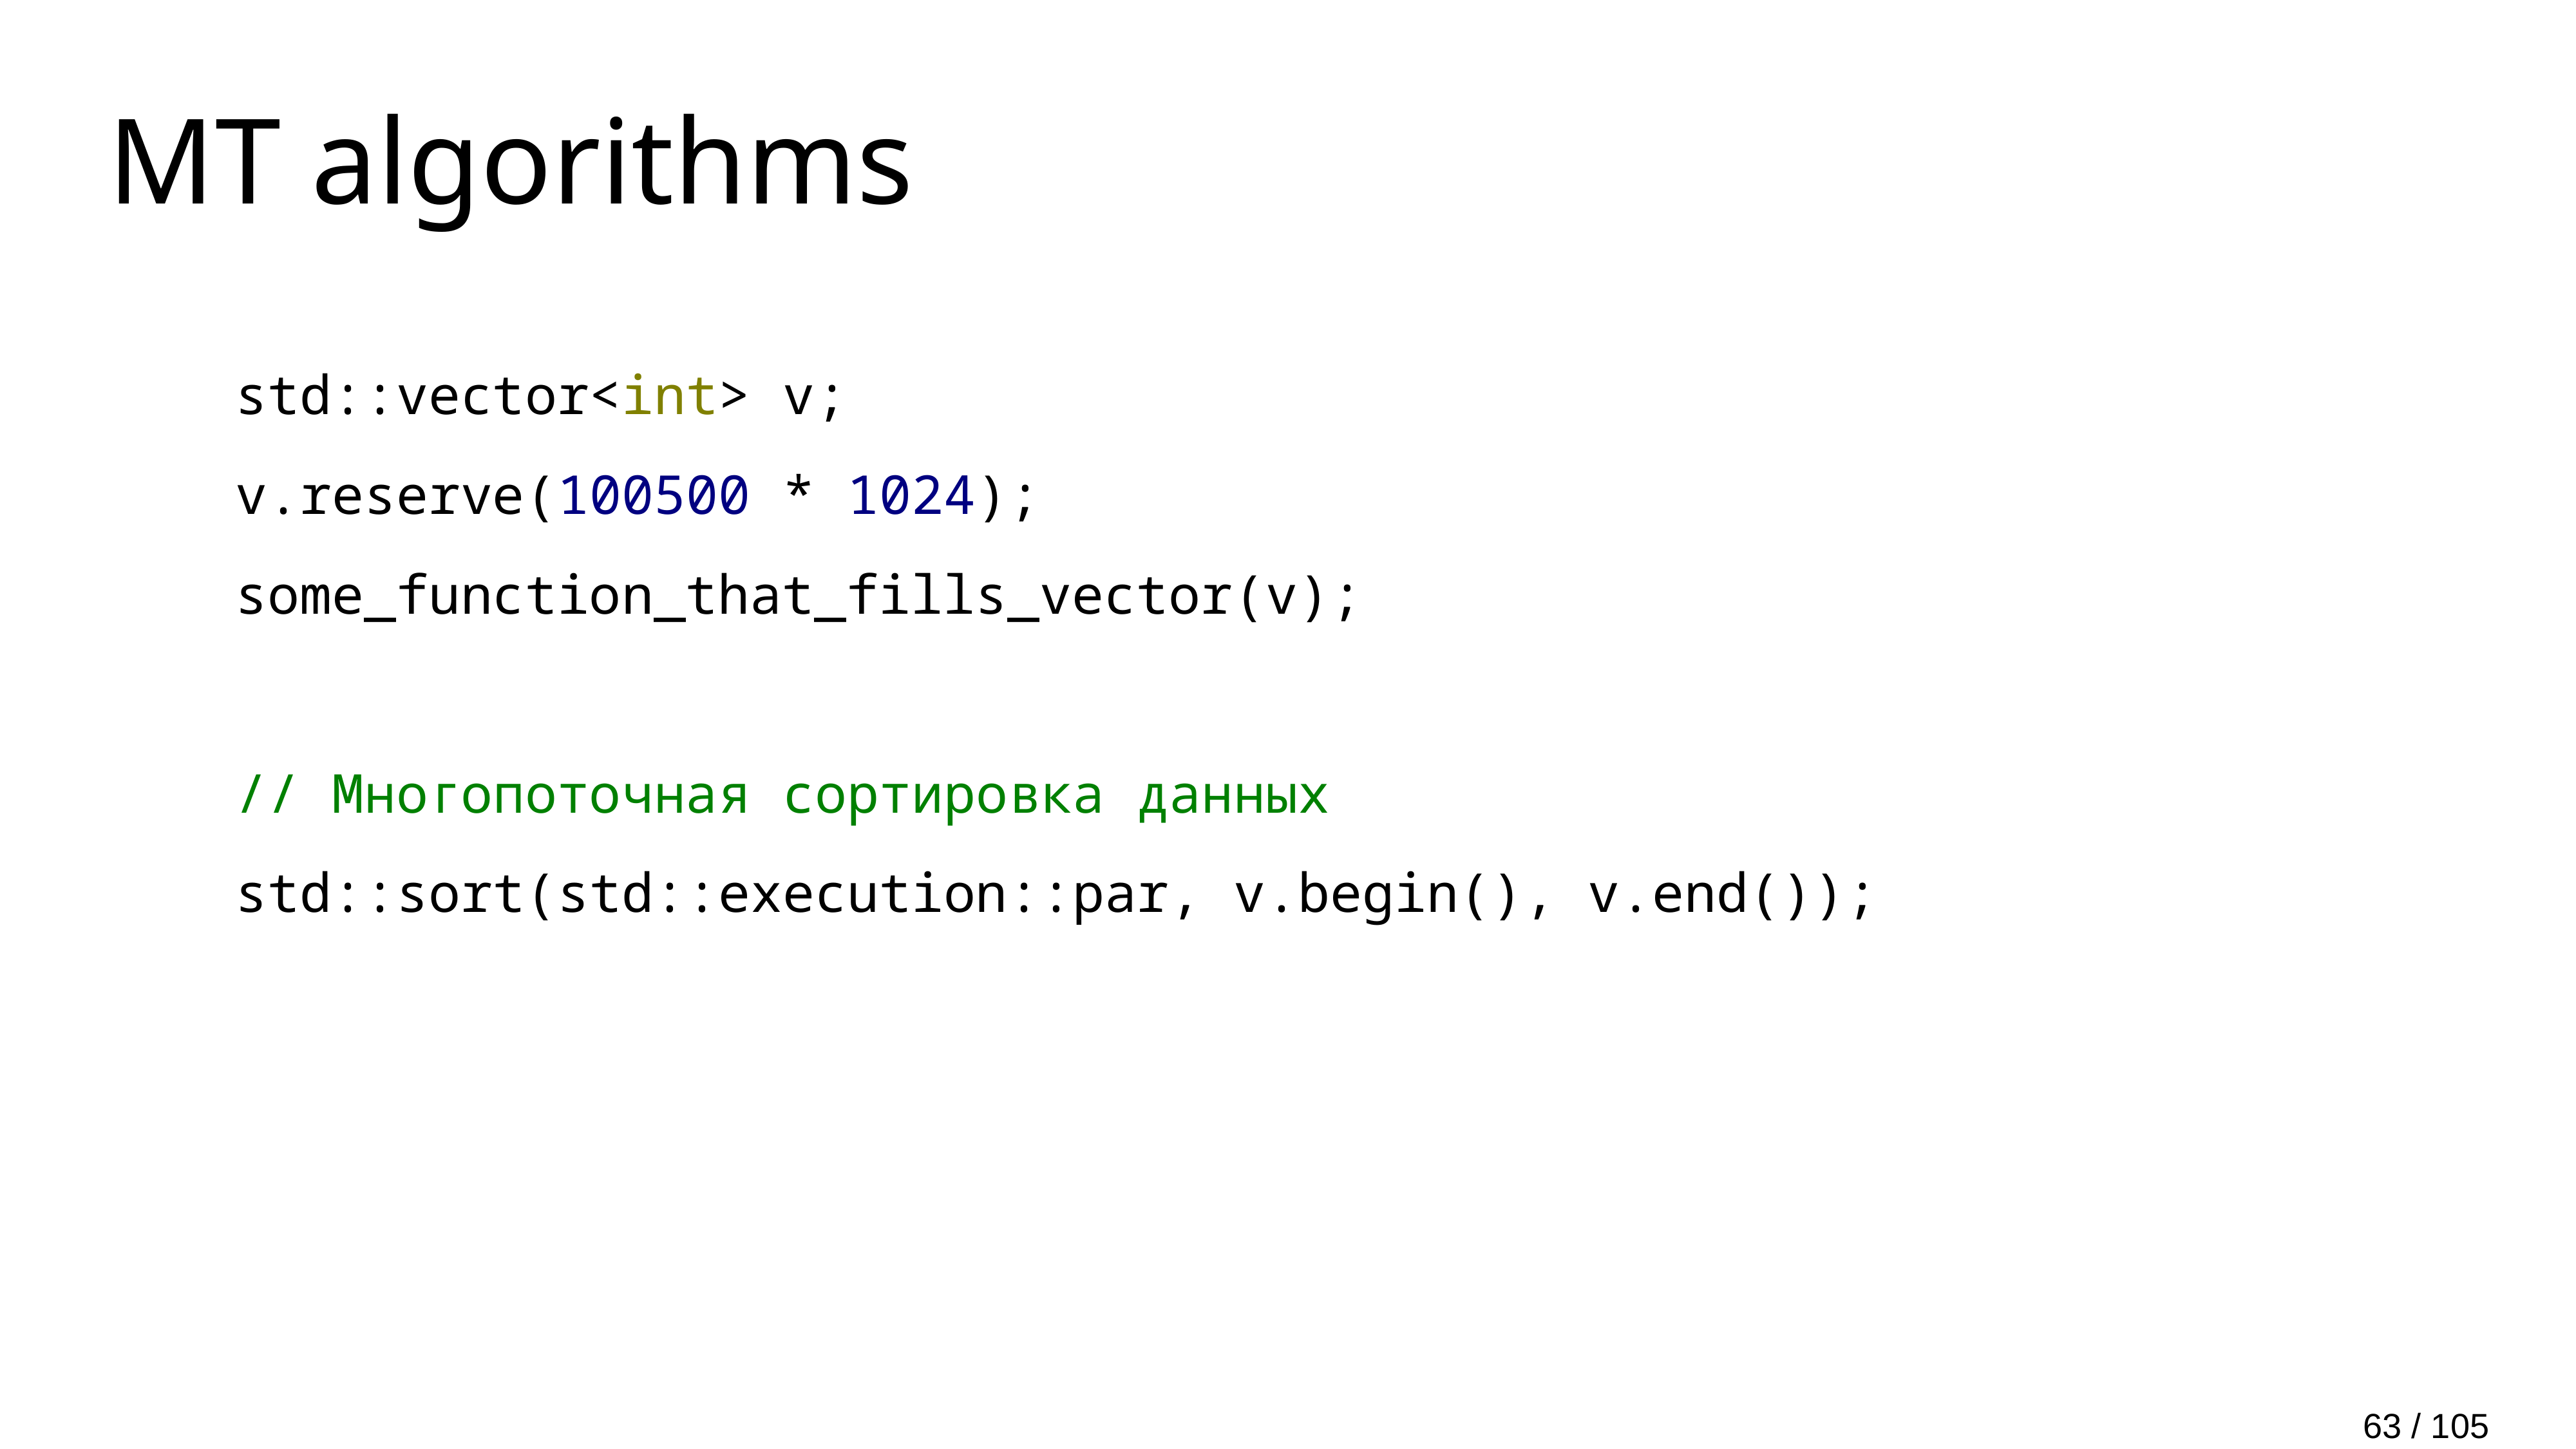

# MT algorithms
 std::vector<int> v;
 v.reserve(100500 * 1024);
 some_function_that_fills_vector(v);
 // Многопоточная сортировка данных
 std::sort(std::execution::par, v.begin(), v.end());